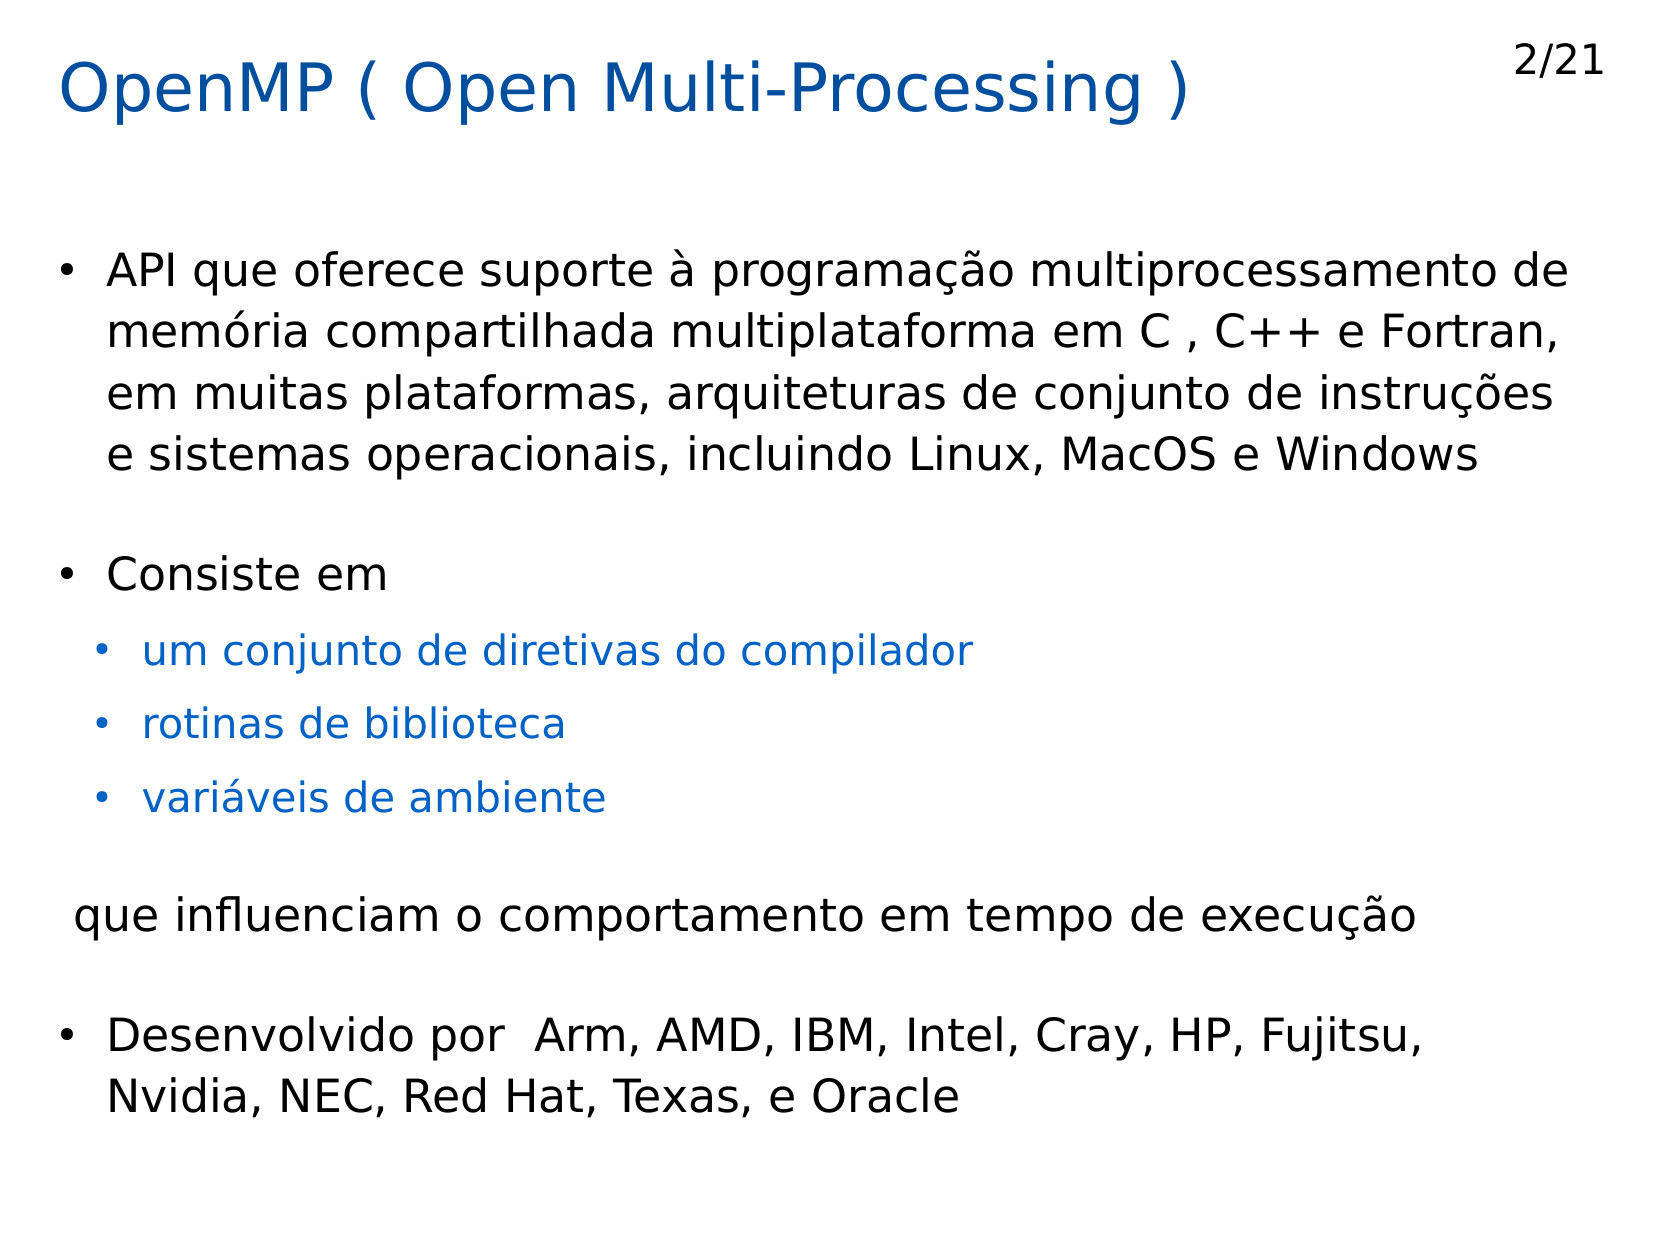

# OpenMP ( Open Multi-Processing )
2
API que oferece suporte à programação multiprocessamento de memória compartilhada multiplataforma em C , C++ e Fortran, em muitas plataformas, arquiteturas de conjunto de instruções e sistemas operacionais, incluindo Linux, MacOS e Windows
Consiste em
um conjunto de diretivas do compilador
rotinas de biblioteca
variáveis ​​de ambiente
 que influenciam o comportamento em tempo de execução
Desenvolvido por Arm, AMD, IBM, Intel, Cray, HP, Fujitsu, Nvidia, NEC, Red Hat, Texas, e Oracle